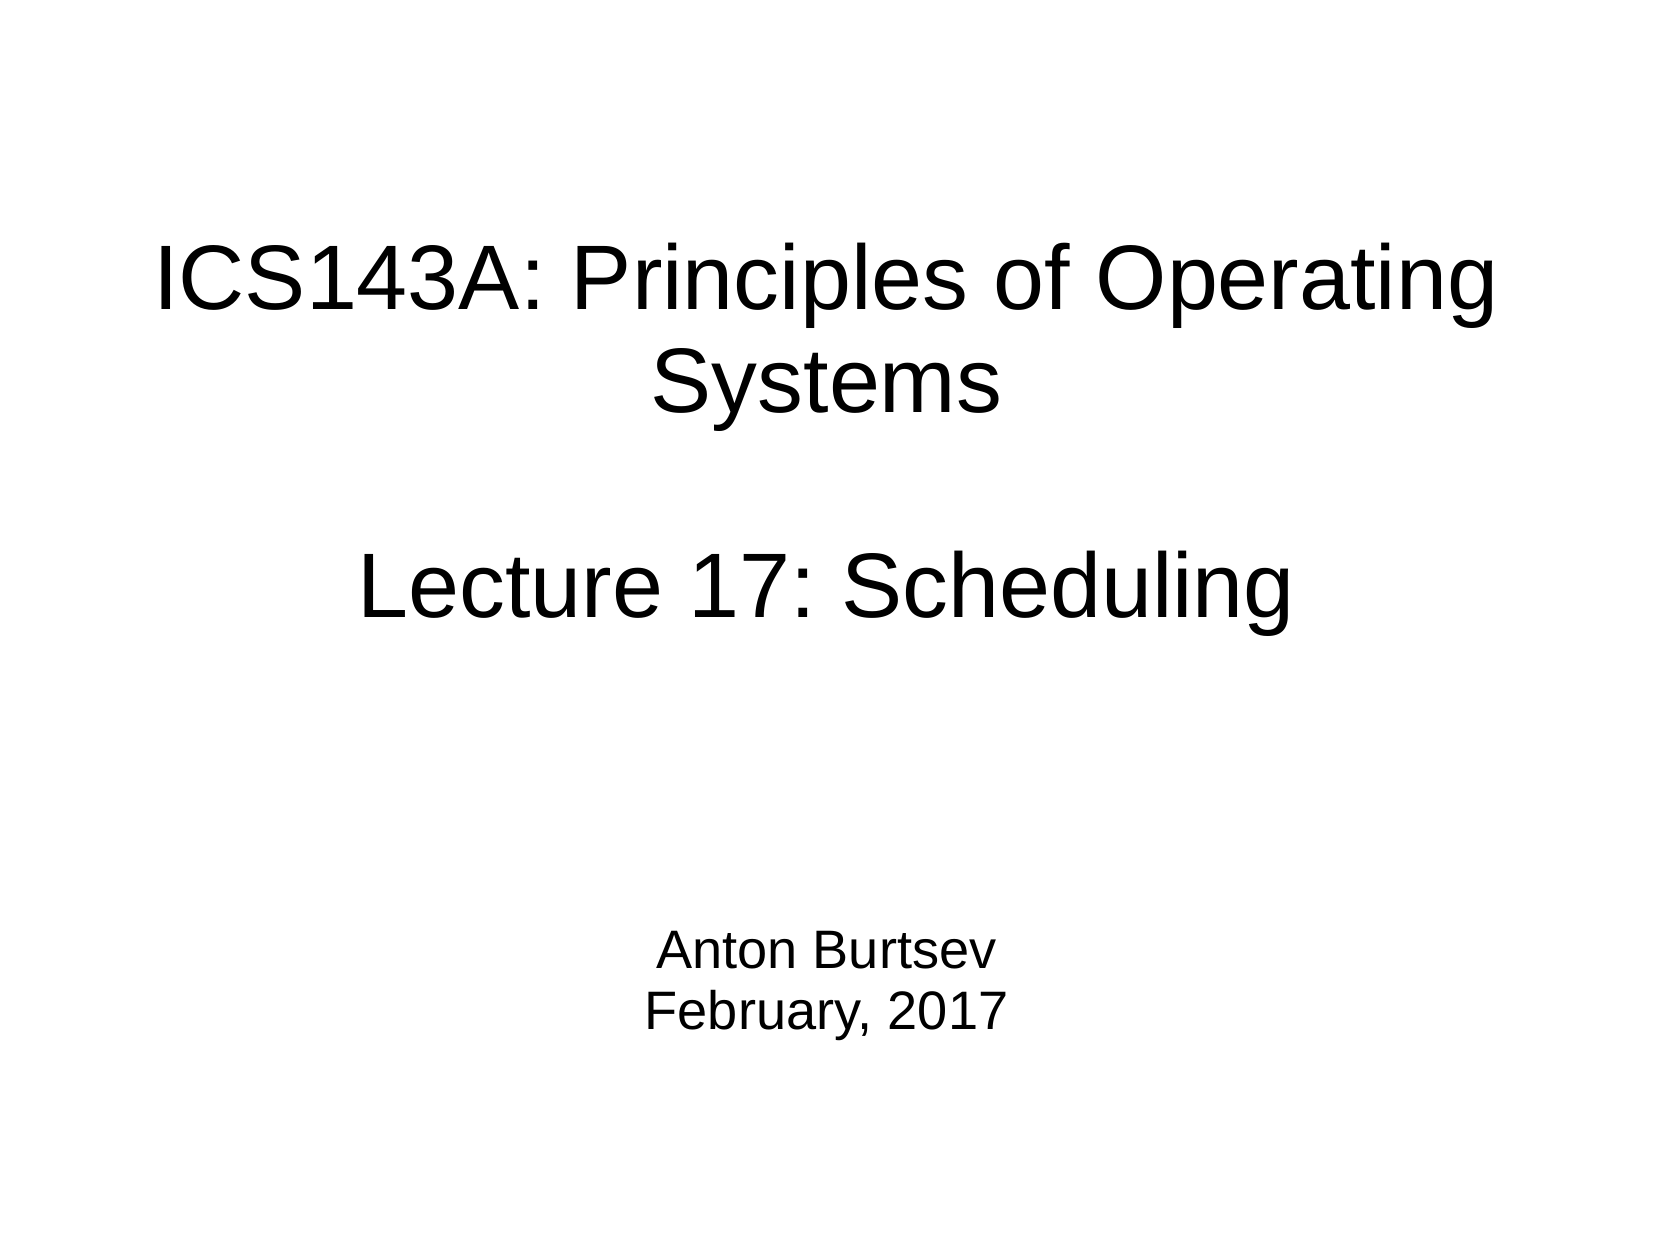

# ICS143A: Principles of Operating Systems Lecture 17: Scheduling
Anton Burtsev
February, 2017